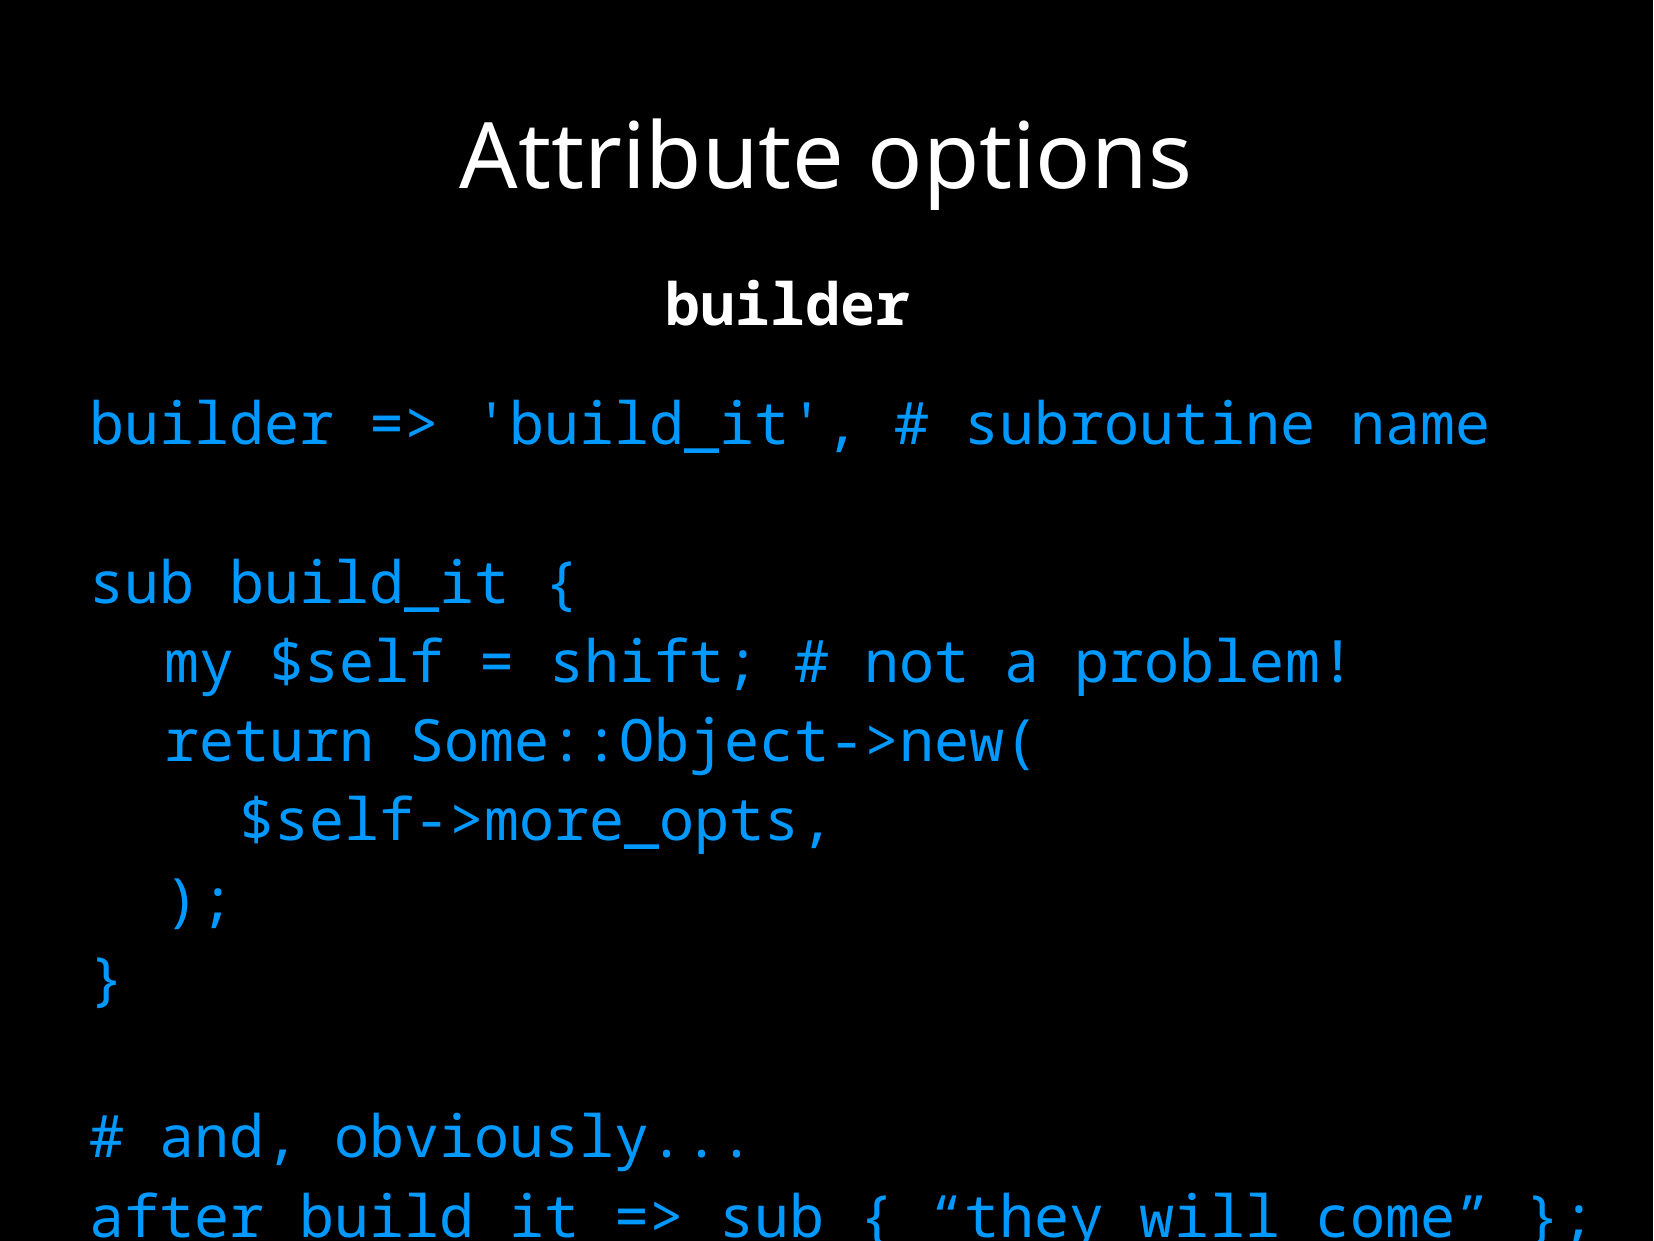

# Attribute options
builder
builder => 'build_it', # subroutine name
sub build_it {
	my $self = shift; # not a problem!
	return Some::Object->new(
		$self->more_opts,
	);
}
# and, obviously...
after build_it => sub { “they will come” };
(a builder sets the value of the attribute)